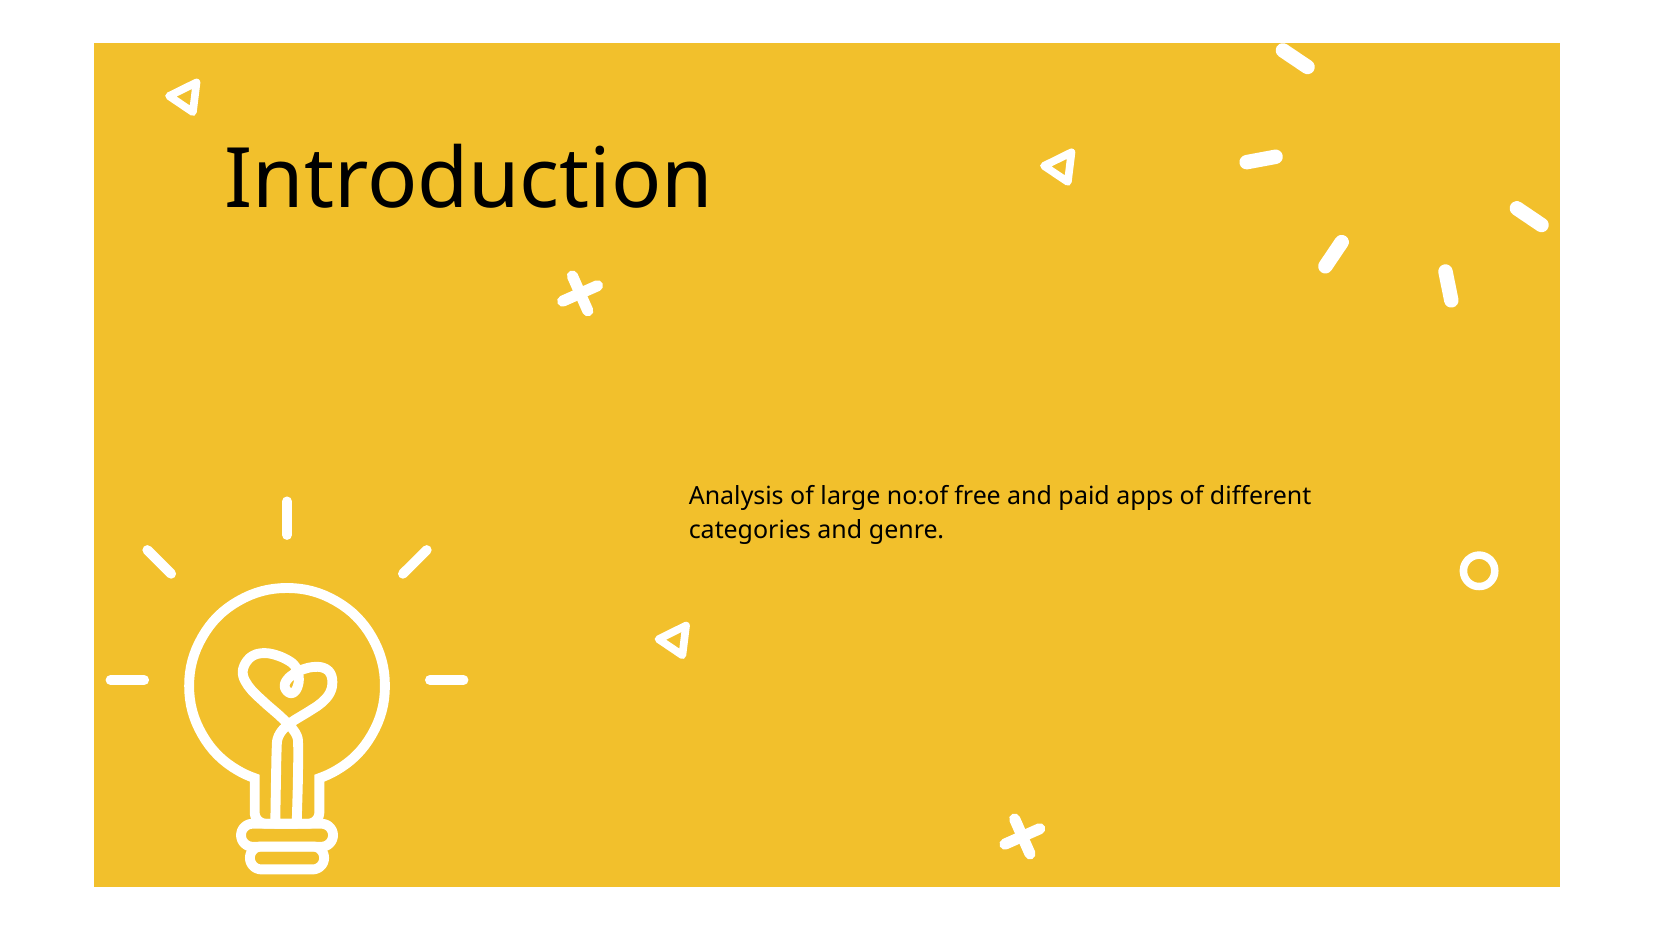

# Introduction
Analysis of large no:of free and paid apps of different categories and genre.